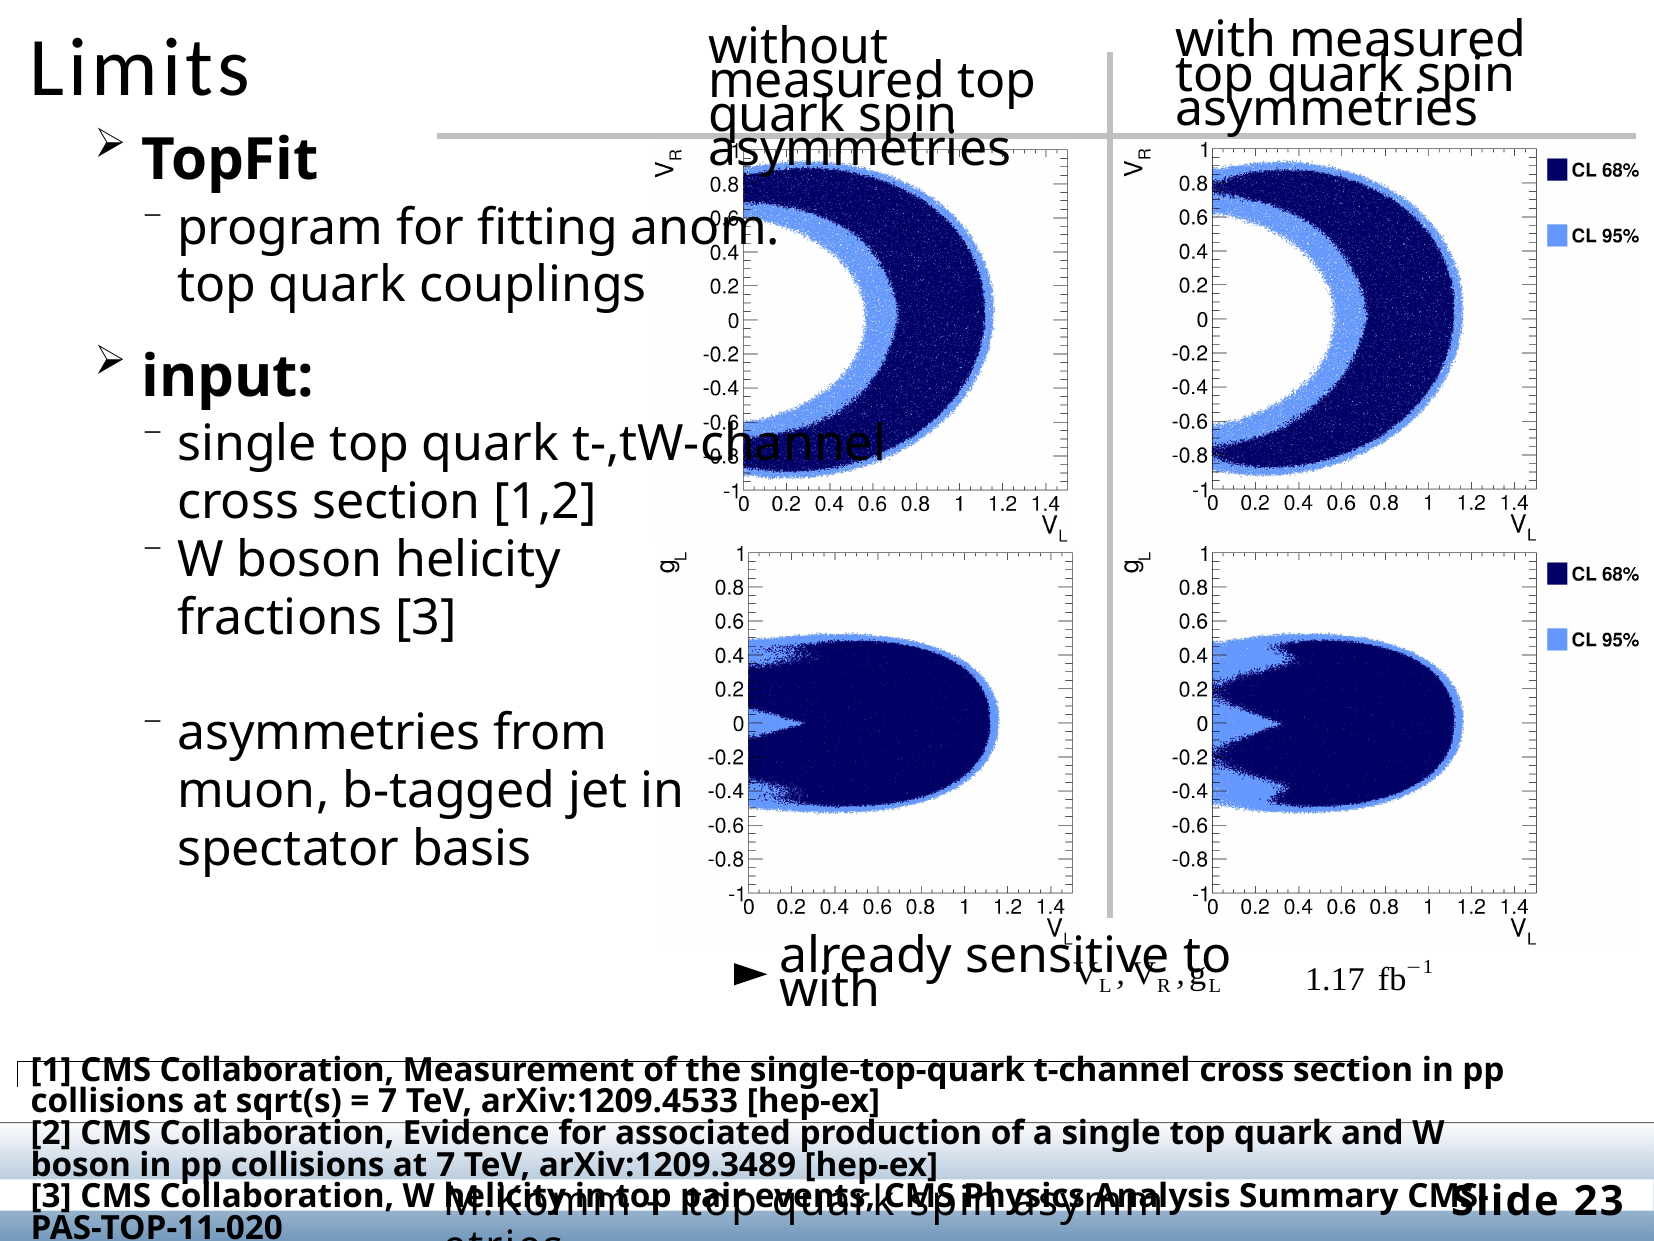

# Limits
with measured top quark spin asymmetries
without measured top quark spin asymmetries
TopFit
program for fitting anom.
top quark couplings
input:
single top quark t-,tW-channel
cross section [1,2]
W boson helicity
fractions [3]
asymmetries from
muon, b-tagged jet in
spectator basis
already sensitive to 			 with
[1] CMS Collaboration, Measurement of the single-top-quark t-channel cross section in pp collisions at sqrt(s) = 7 TeV, arXiv:1209.4533 [hep-ex]
[2] CMS Collaboration, Evidence for associated production of a single top quark and W boson in pp collisions at 7 TeV, arXiv:1209.3489 [hep-ex]
[3] CMS Collaboration, W helicity in top pair events, CMS Physics Analysis Summary CMS-PAS-TOP-11-020
M.Komm - top quark spin asymmetries
23